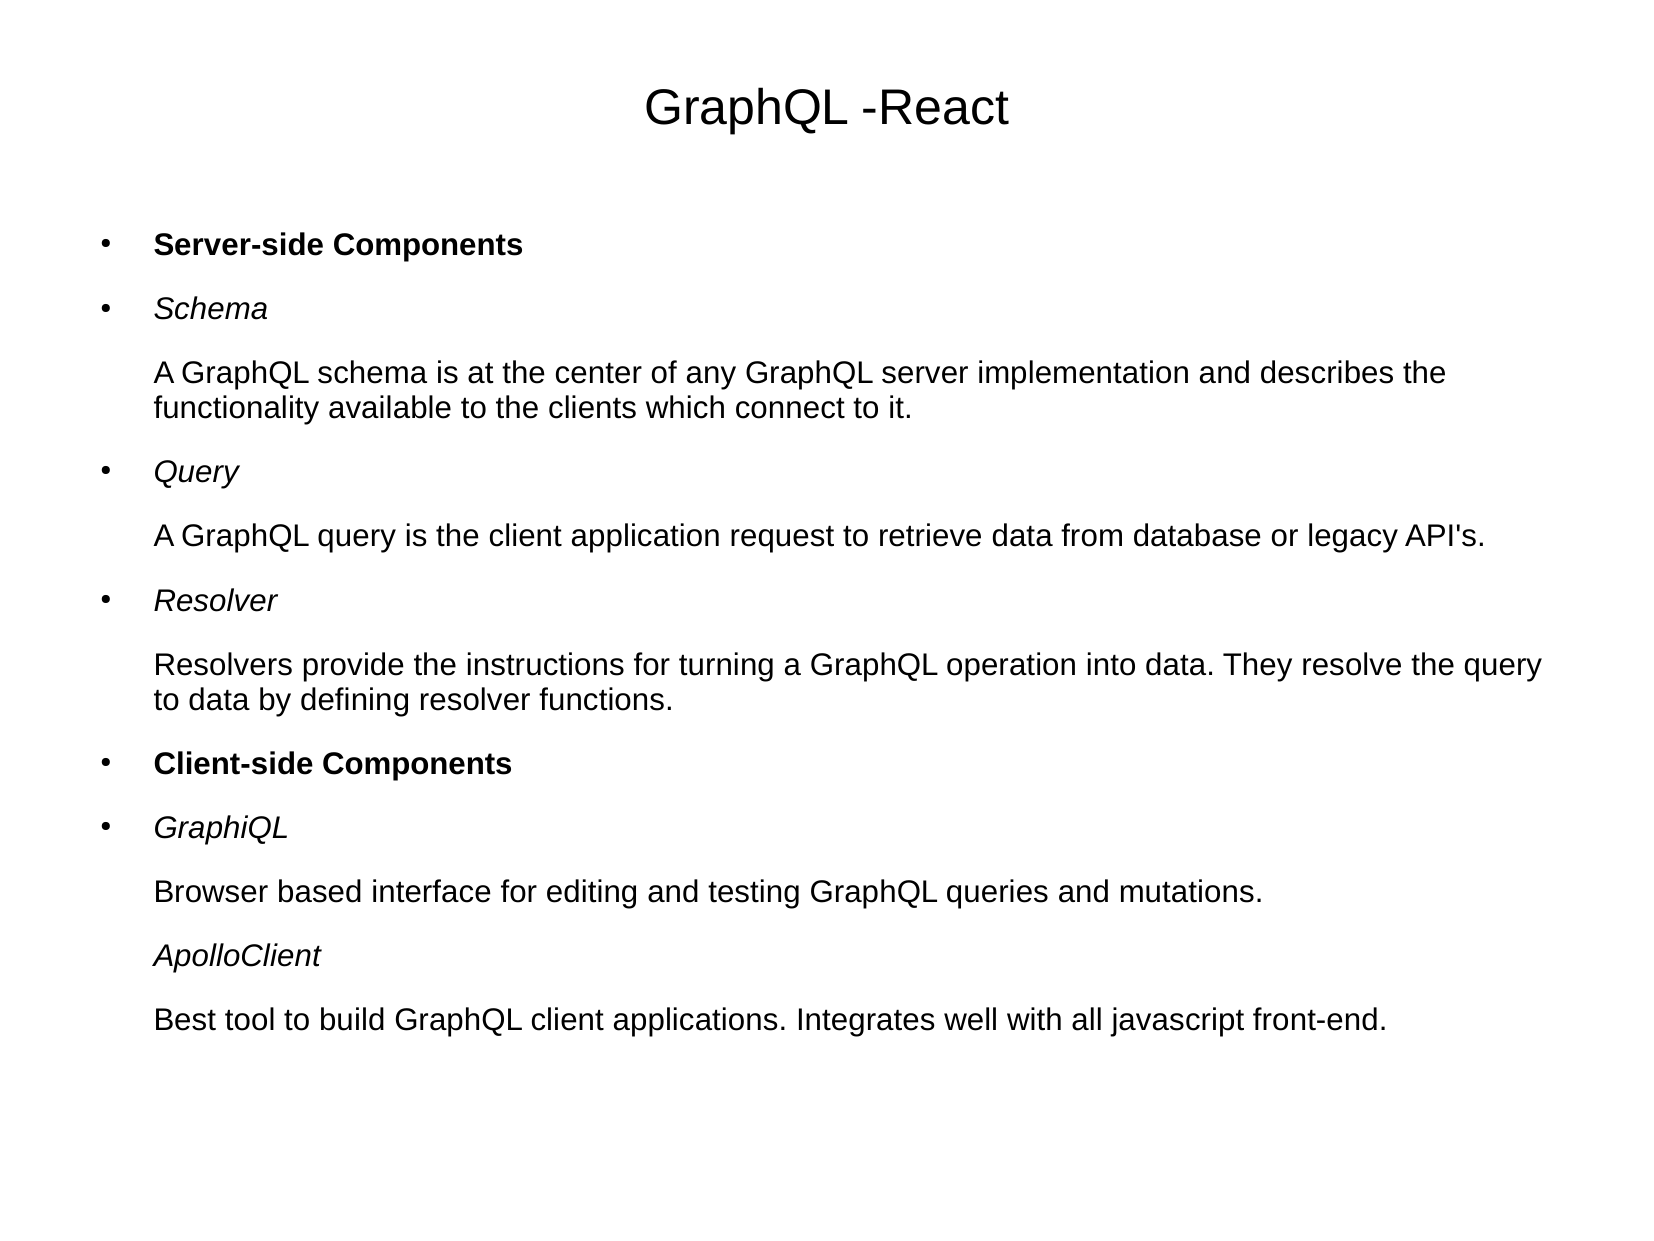

# GraphQL -React
Server-side Components
Schema
A GraphQL schema is at the center of any GraphQL server implementation and describes the functionality available to the clients which connect to it.
Query
A GraphQL query is the client application request to retrieve data from database or legacy API's.
Resolver
Resolvers provide the instructions for turning a GraphQL operation into data. They resolve the query to data by defining resolver functions.
Client-side Components
GraphiQL
Browser based interface for editing and testing GraphQL queries and mutations.
ApolloClient
Best tool to build GraphQL client applications. Integrates well with all javascript front-end.